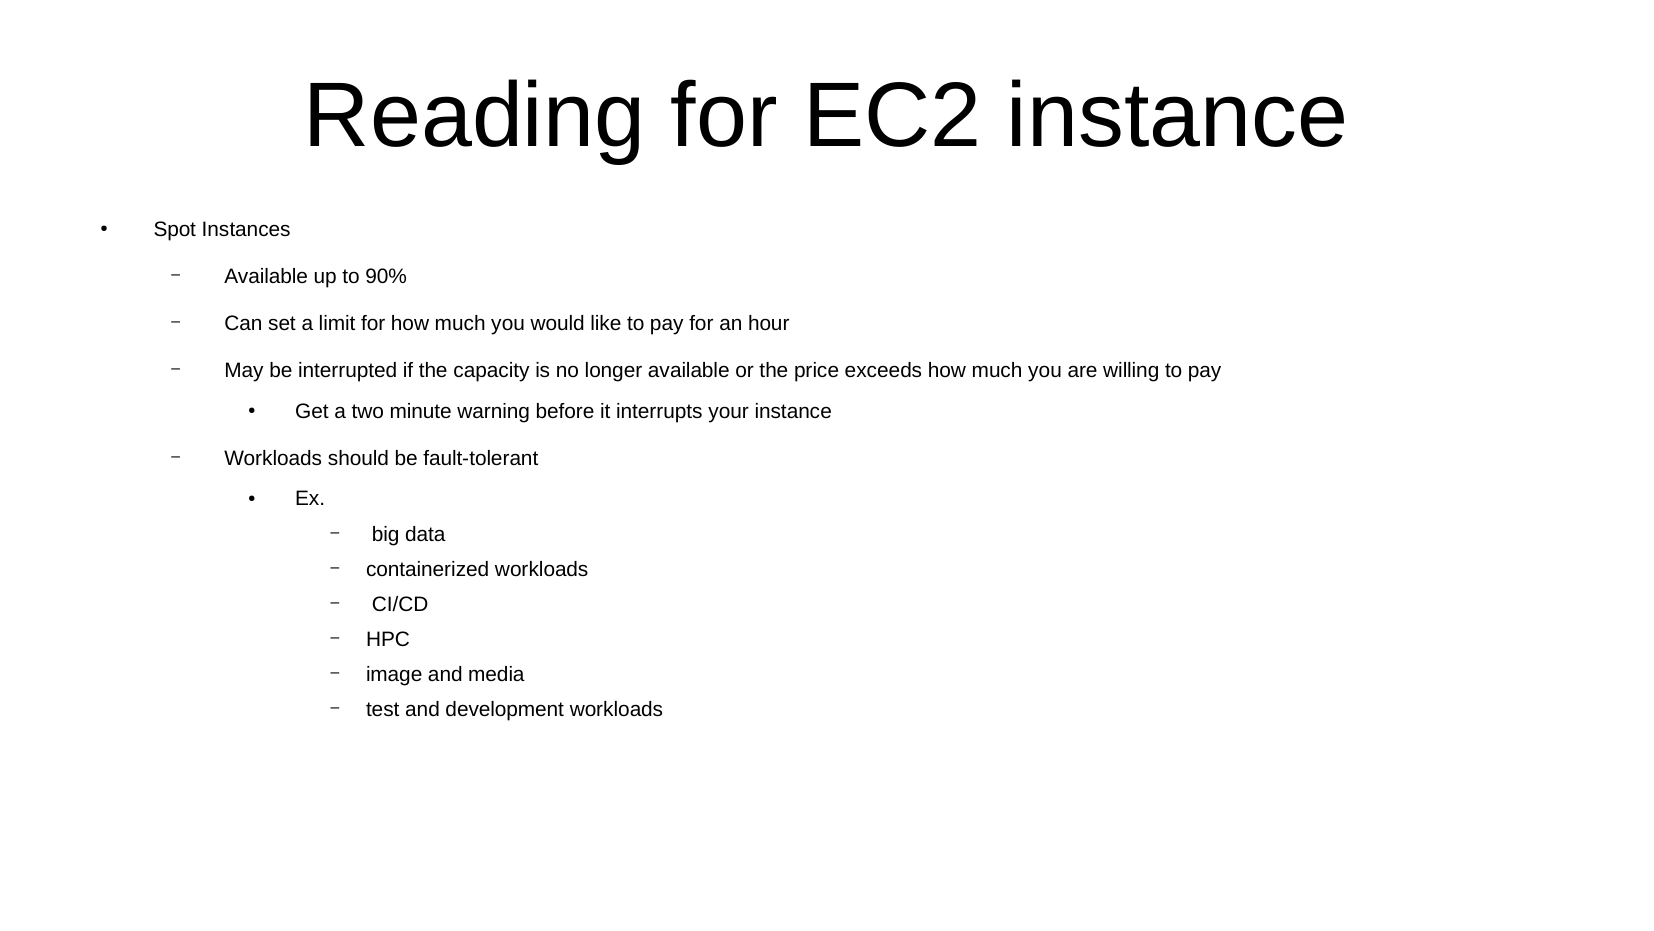

# Reading for EC2 instance
Spot Instances
Available up to 90%
Can set a limit for how much you would like to pay for an hour
May be interrupted if the capacity is no longer available or the price exceeds how much you are willing to pay
Get a two minute warning before it interrupts your instance
Workloads should be fault-tolerant
Ex.
 big data
containerized workloads
 CI/CD
HPC
image and media
test and development workloads